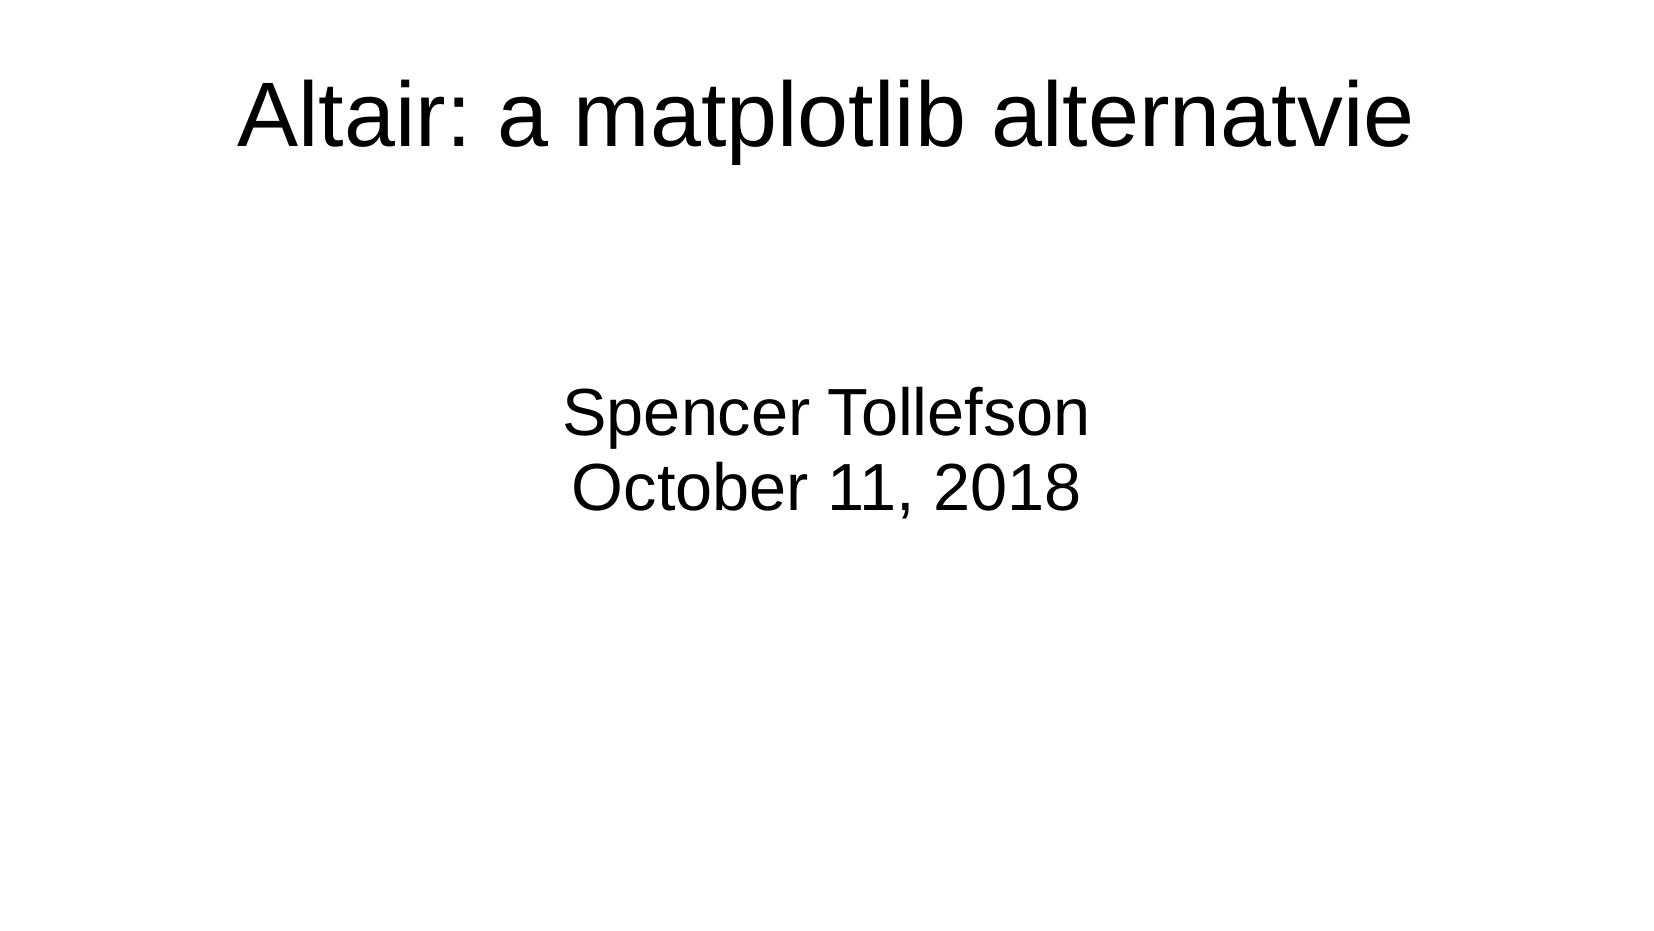

# Altair: a matplotlib alternatvie
Spencer Tollefson
October 11, 2018